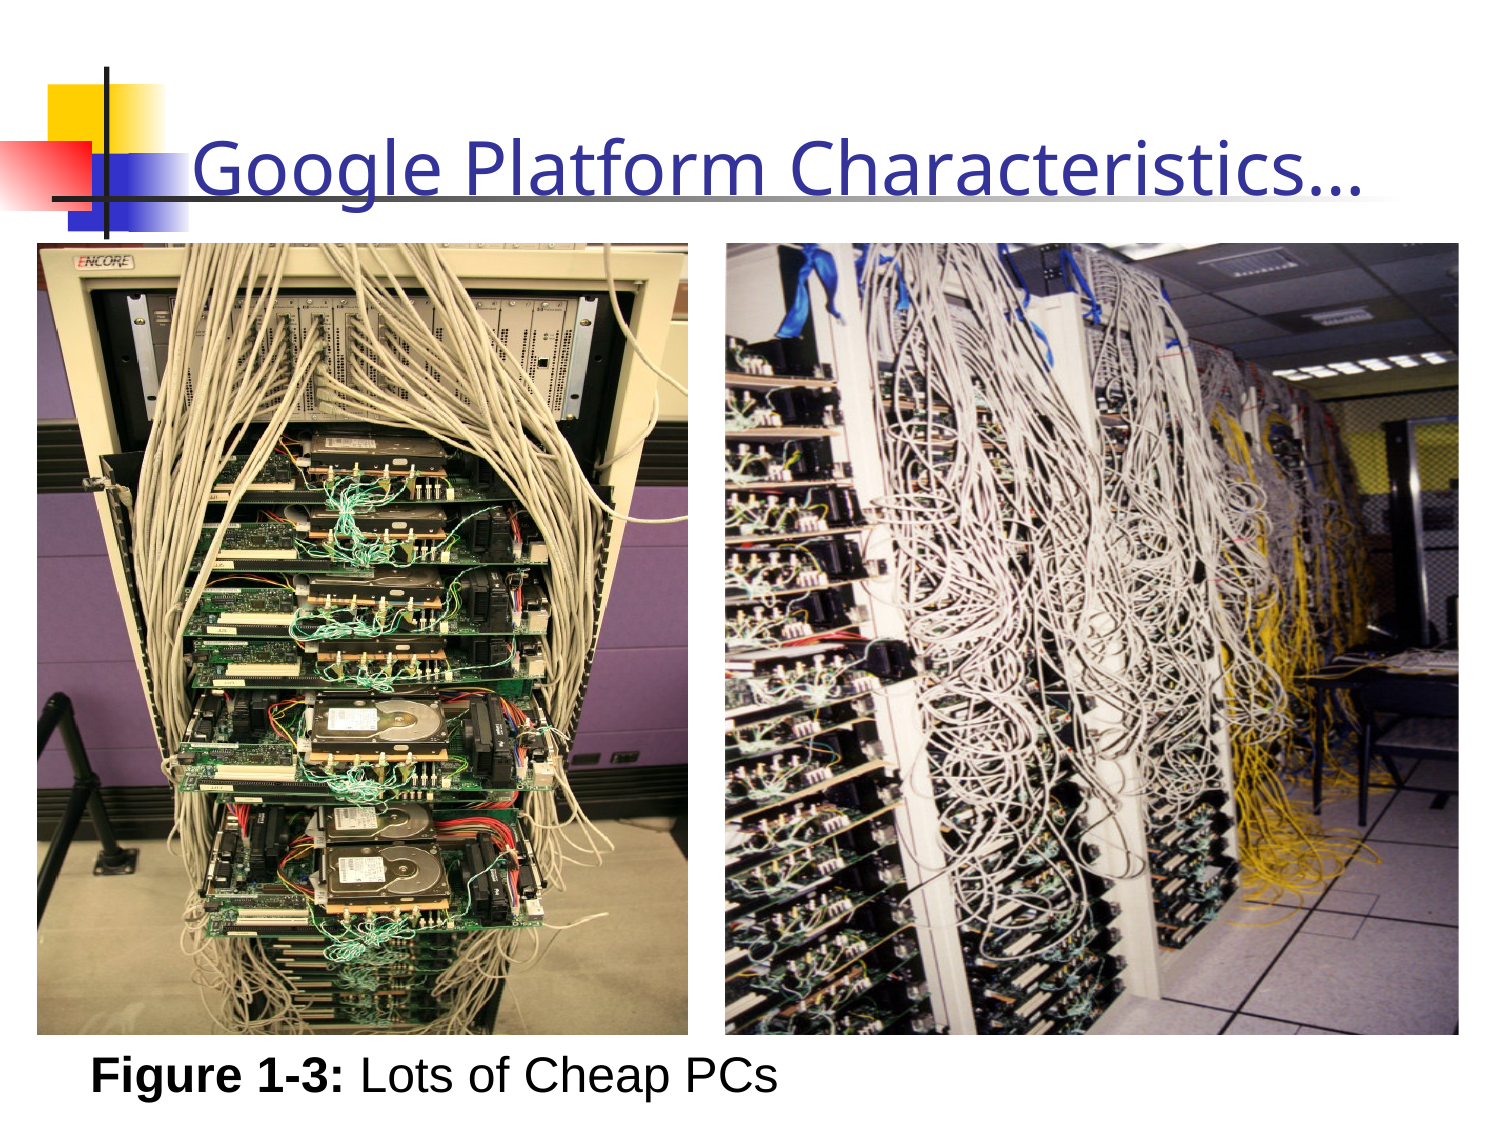

Google Platform Characteristics…
Figure 1-3: Lots of Cheap PCs